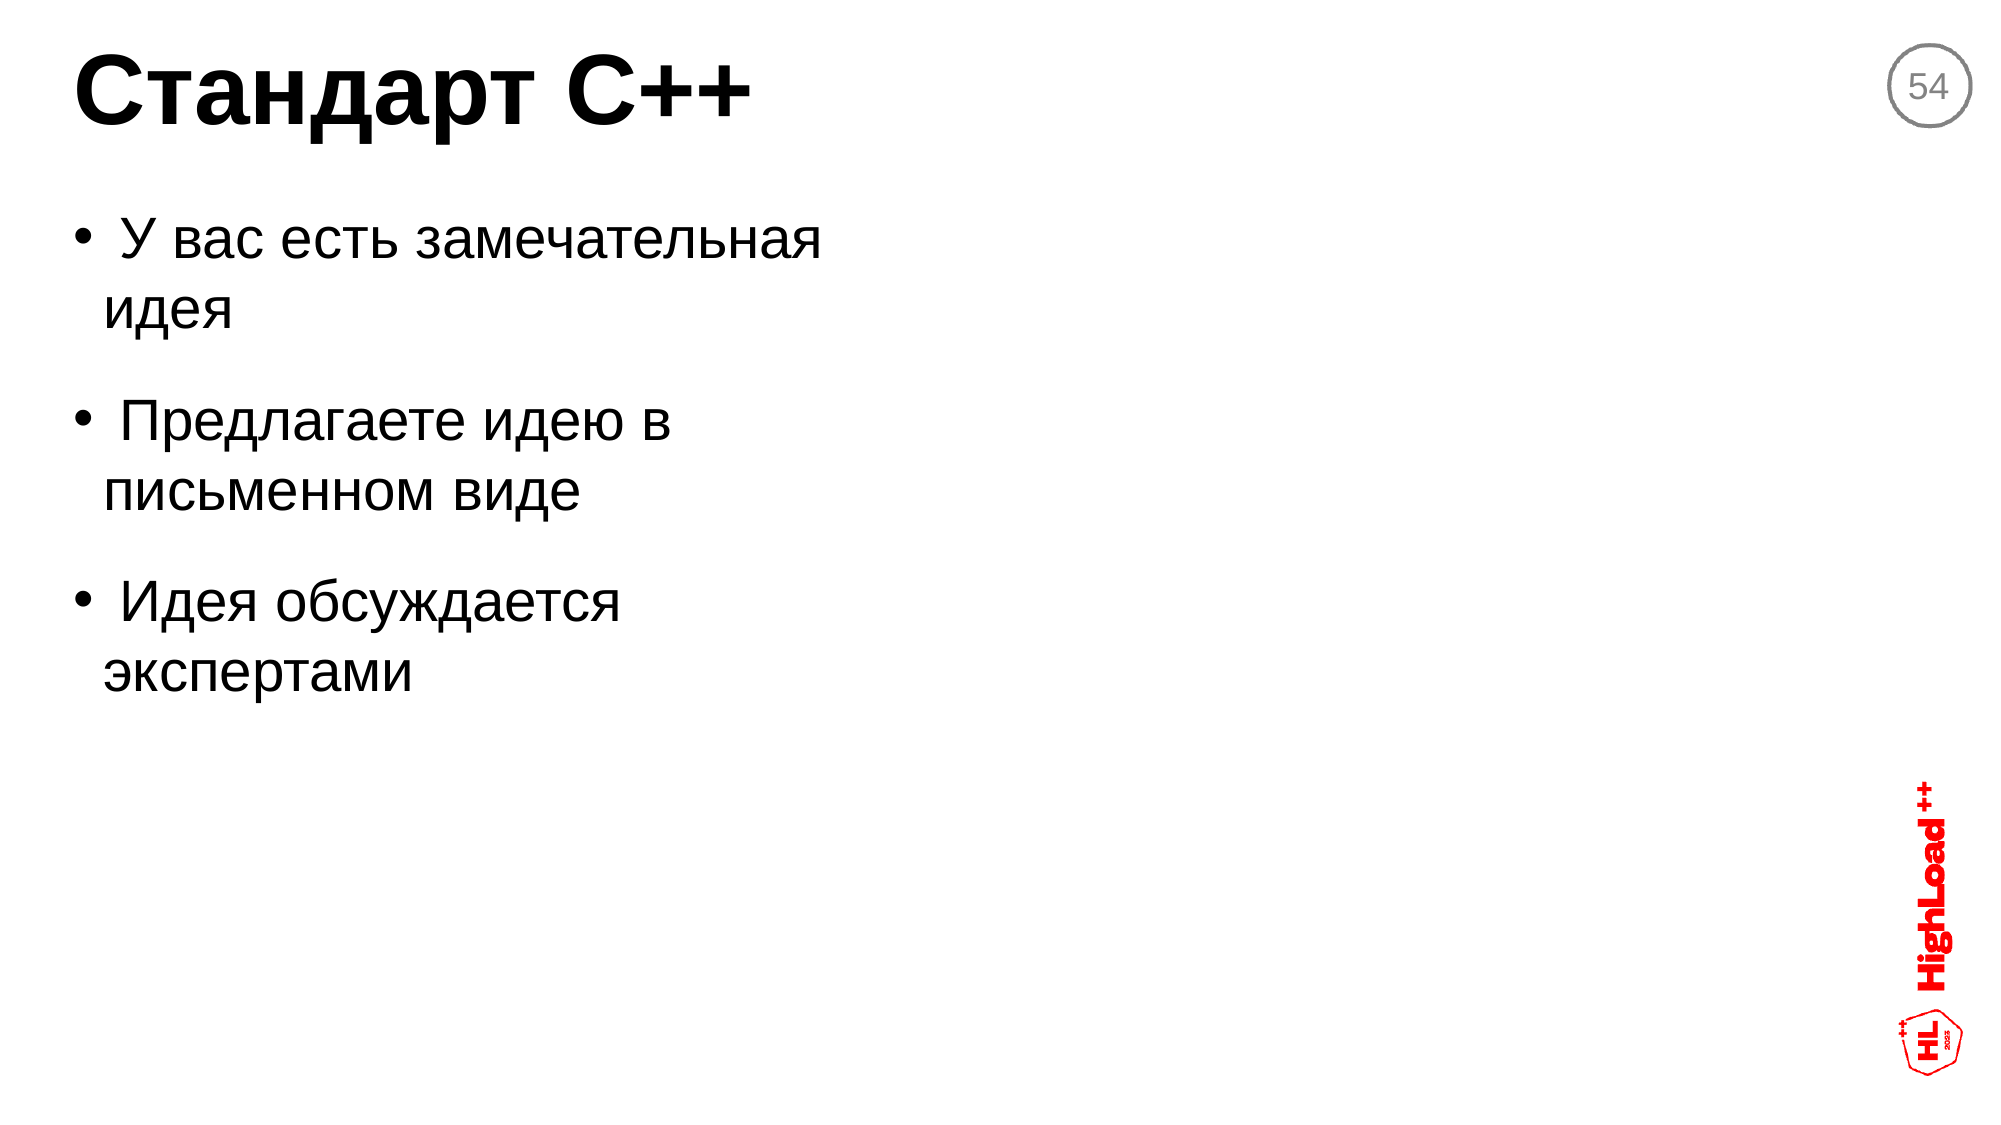

# Стандарт C++
54
 У вас есть замечательная идея
 Предлагаете идею в письменном виде
 Идея обсуждается экспертами